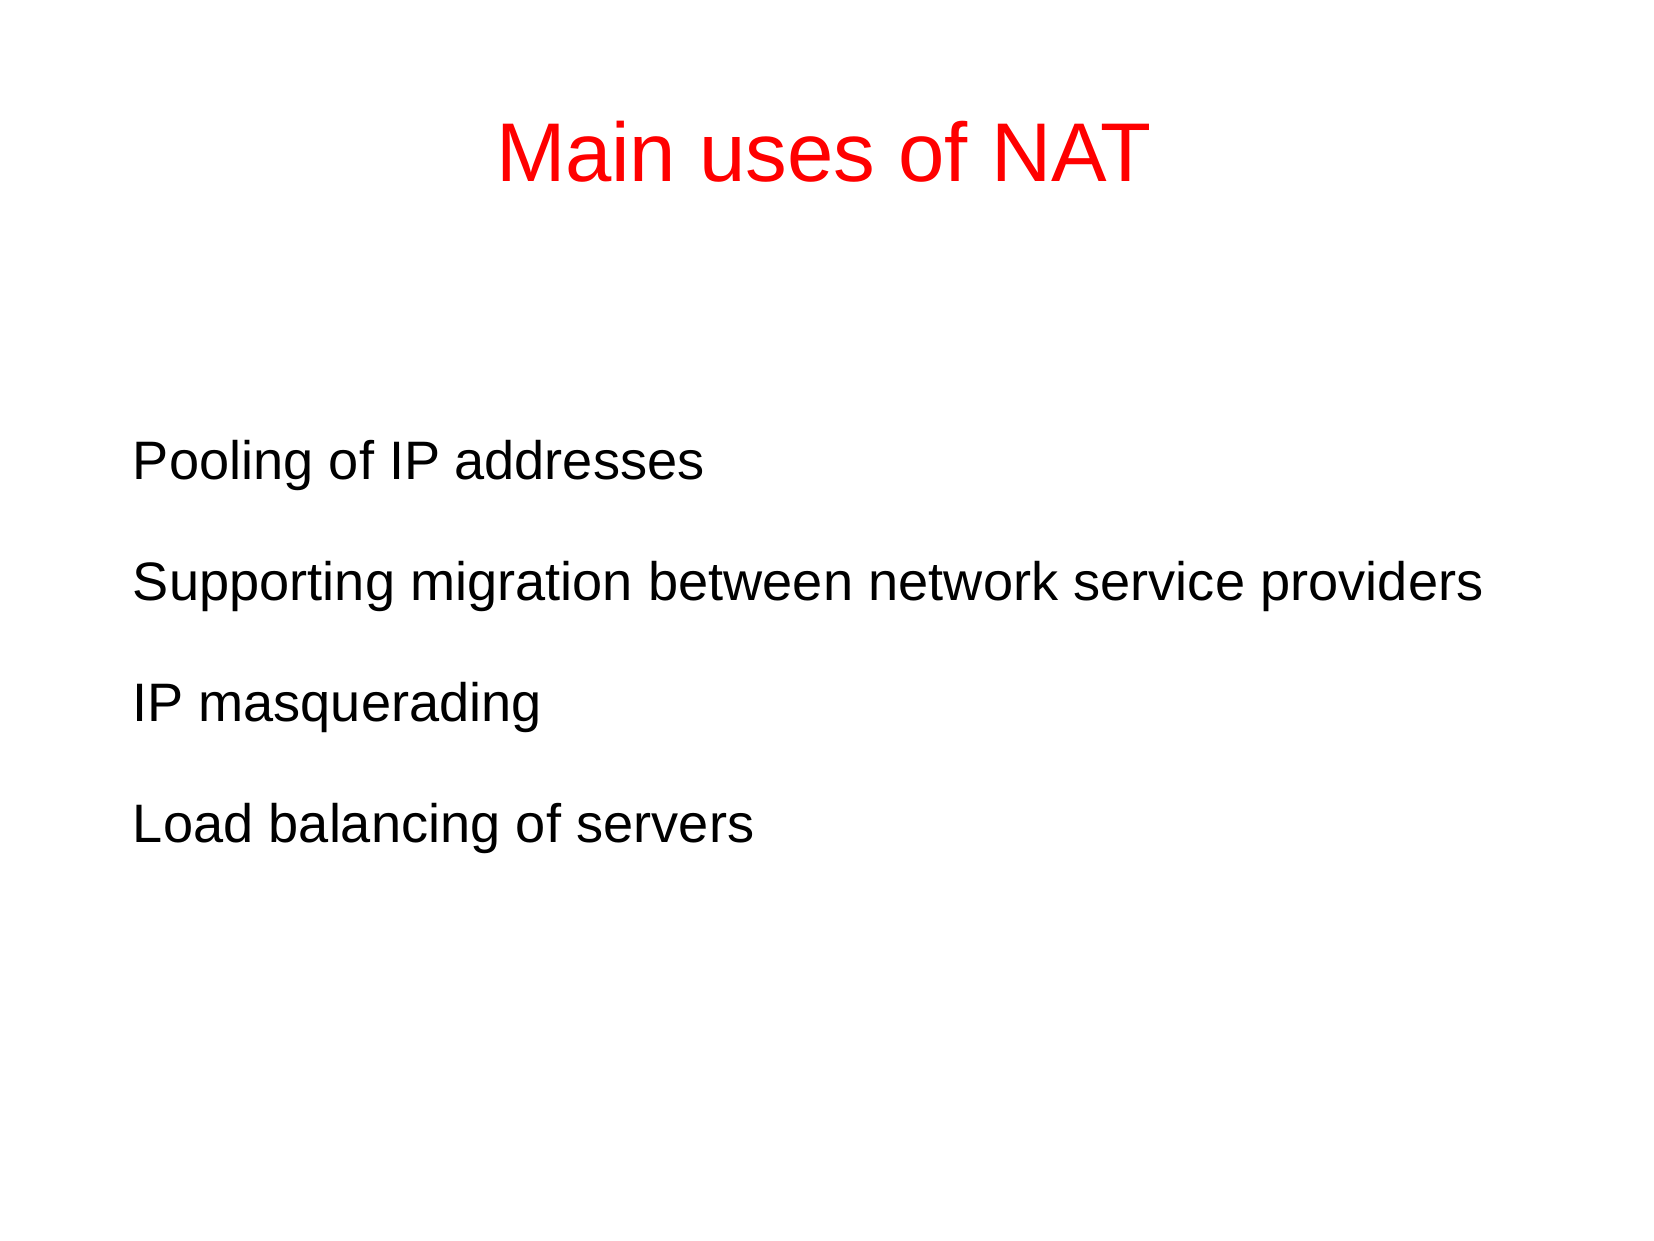

# Main uses of NAT
Pooling of IP addresses
Supporting migration between network service providers
IP masquerading
Load balancing of servers